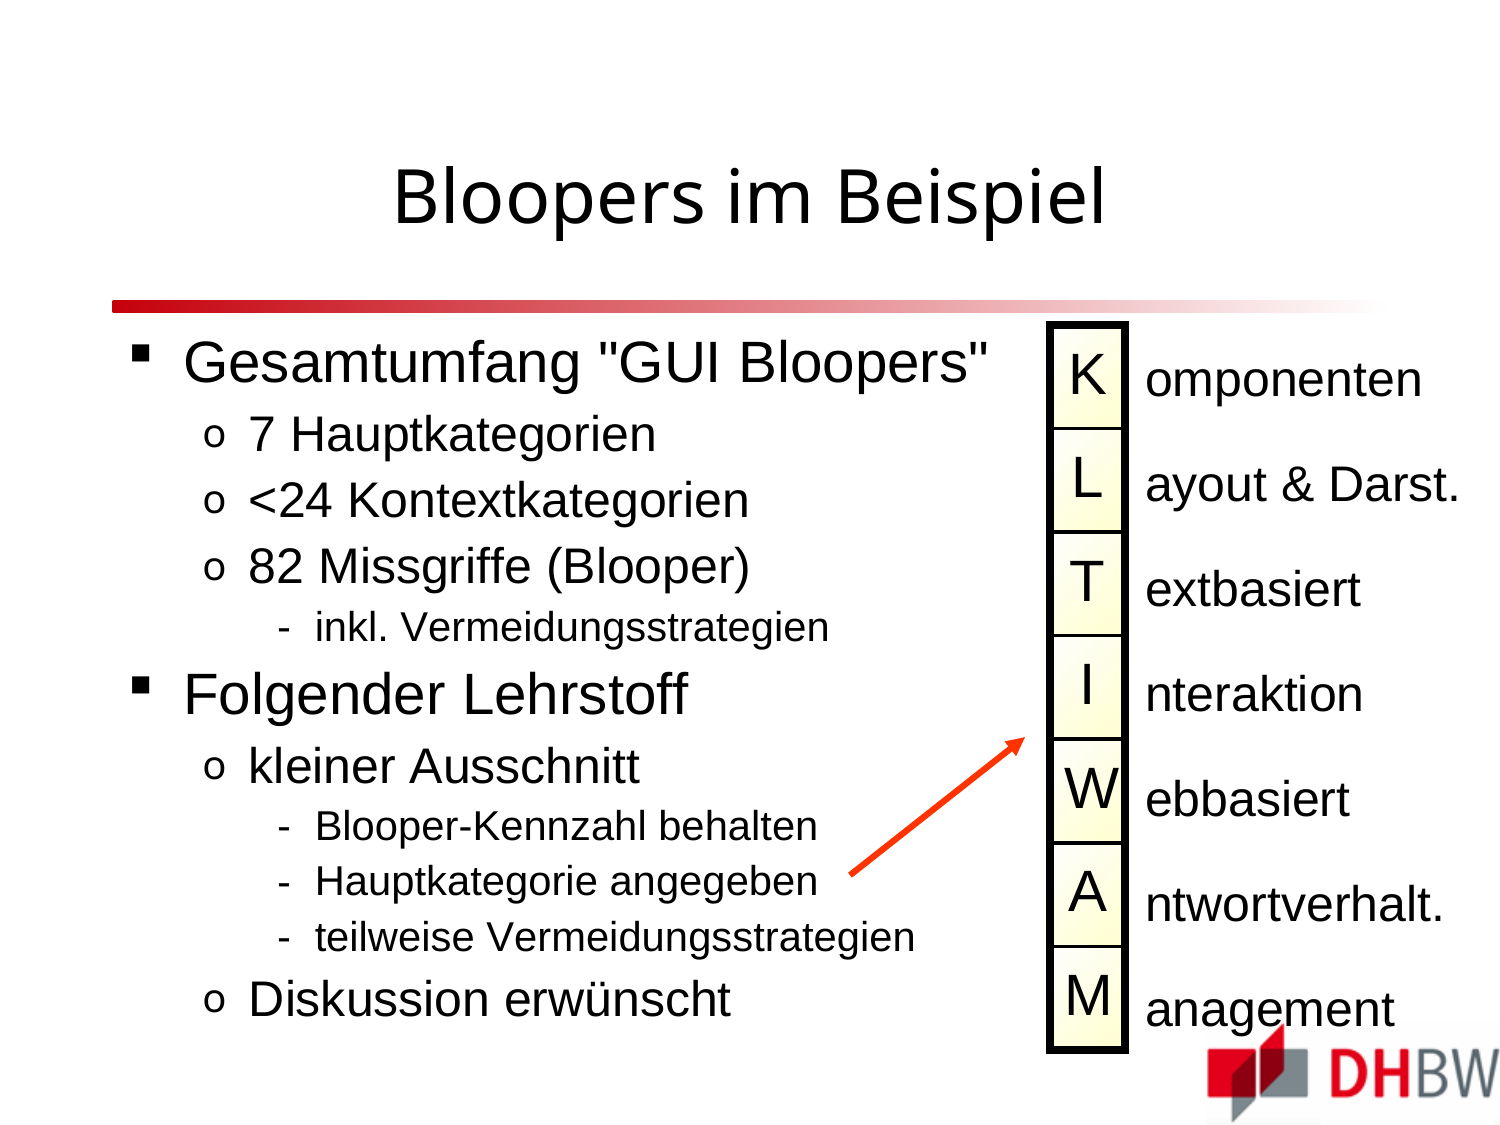

# Bloopers im Beispiel
Gesamtumfang "GUI Bloopers"
7 Hauptkategorien
<24 Kontextkategorien
82 Missgriffe (Blooper)
inkl. Vermeidungsstrategien
Folgender Lehrstoff
kleiner Ausschnitt
Blooper-Kennzahl behalten
Hauptkategorie angegeben
teilweise Vermeidungsstrategien
Diskussion erwünscht
| K |
| --- |
| L |
| T |
| I |
| W |
| A |
| M |
omponenten
ayout & Darst.
extbasiert
nteraktion
ebbasiert
ntwortverhalt.
anagement